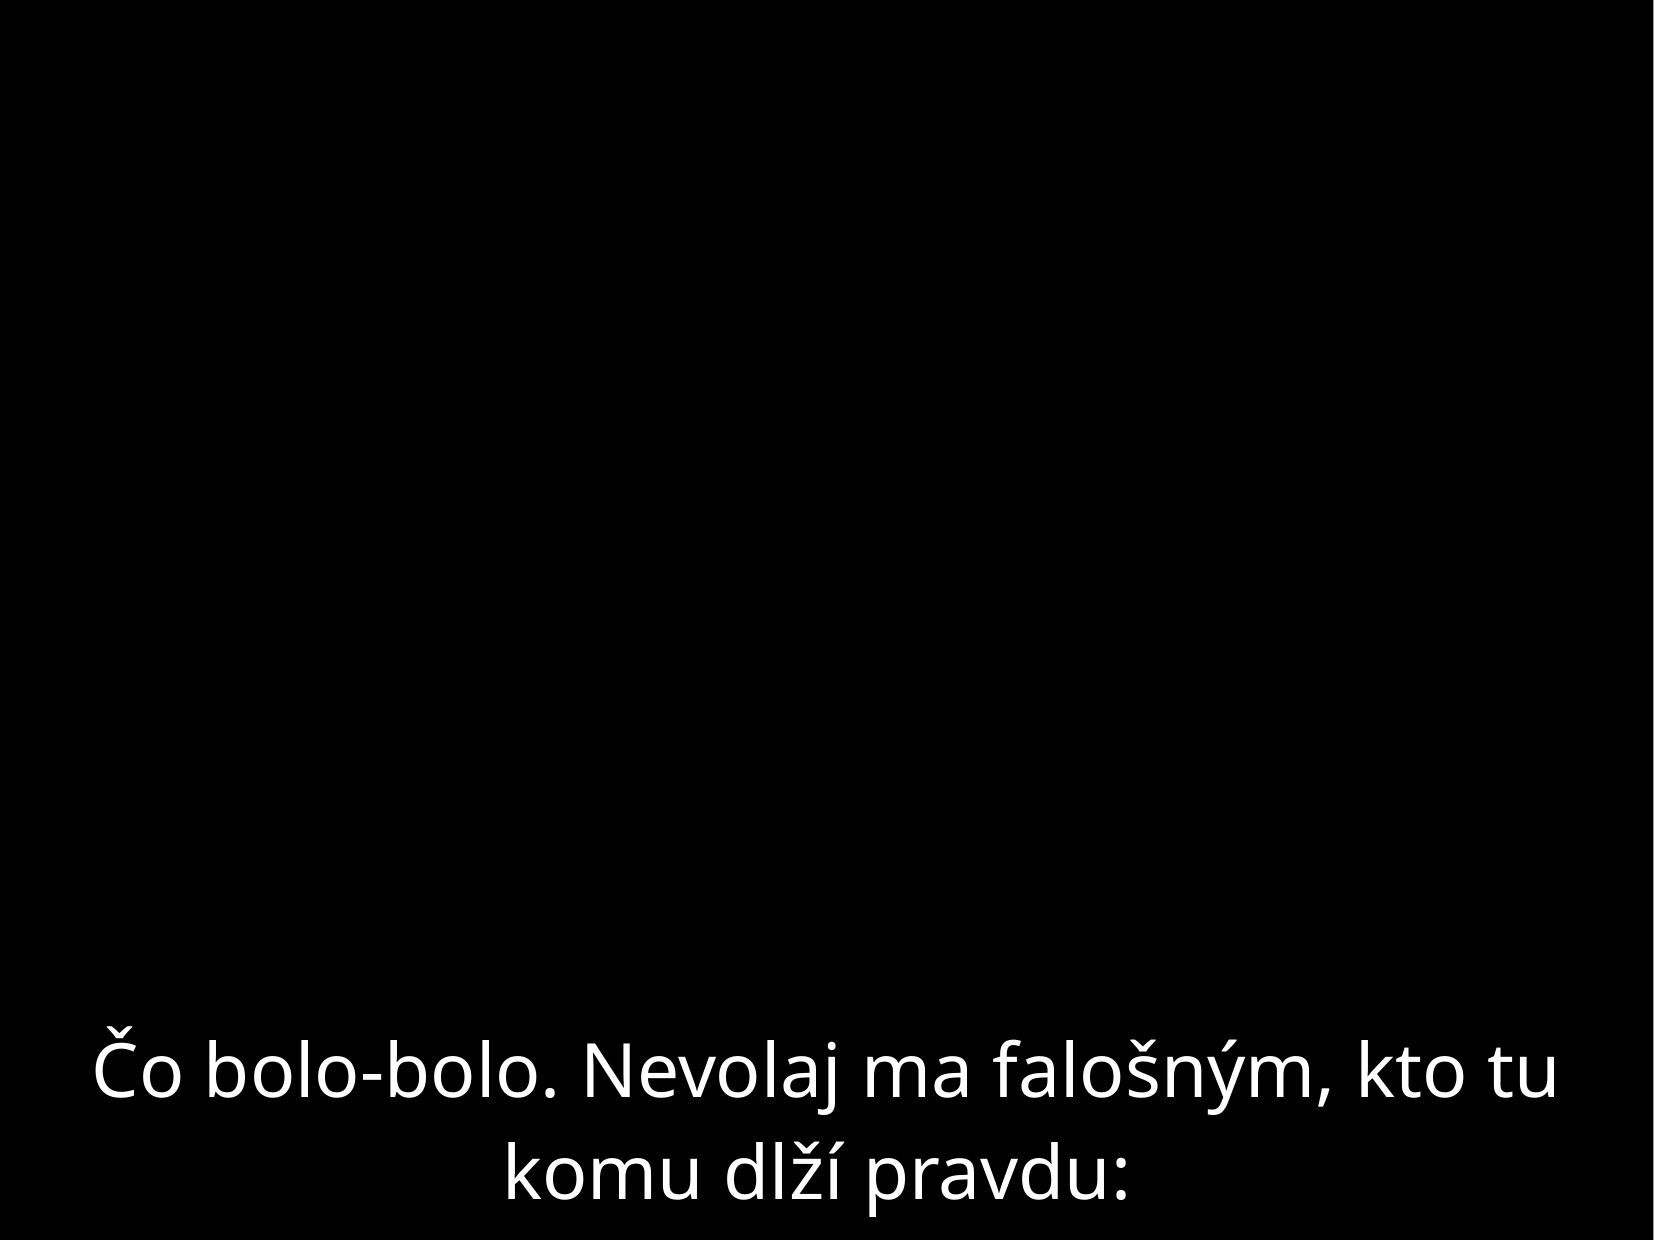

# Čo bolo-bolo. Nevolaj ma falošným, kto tu komu dlží pravdu: